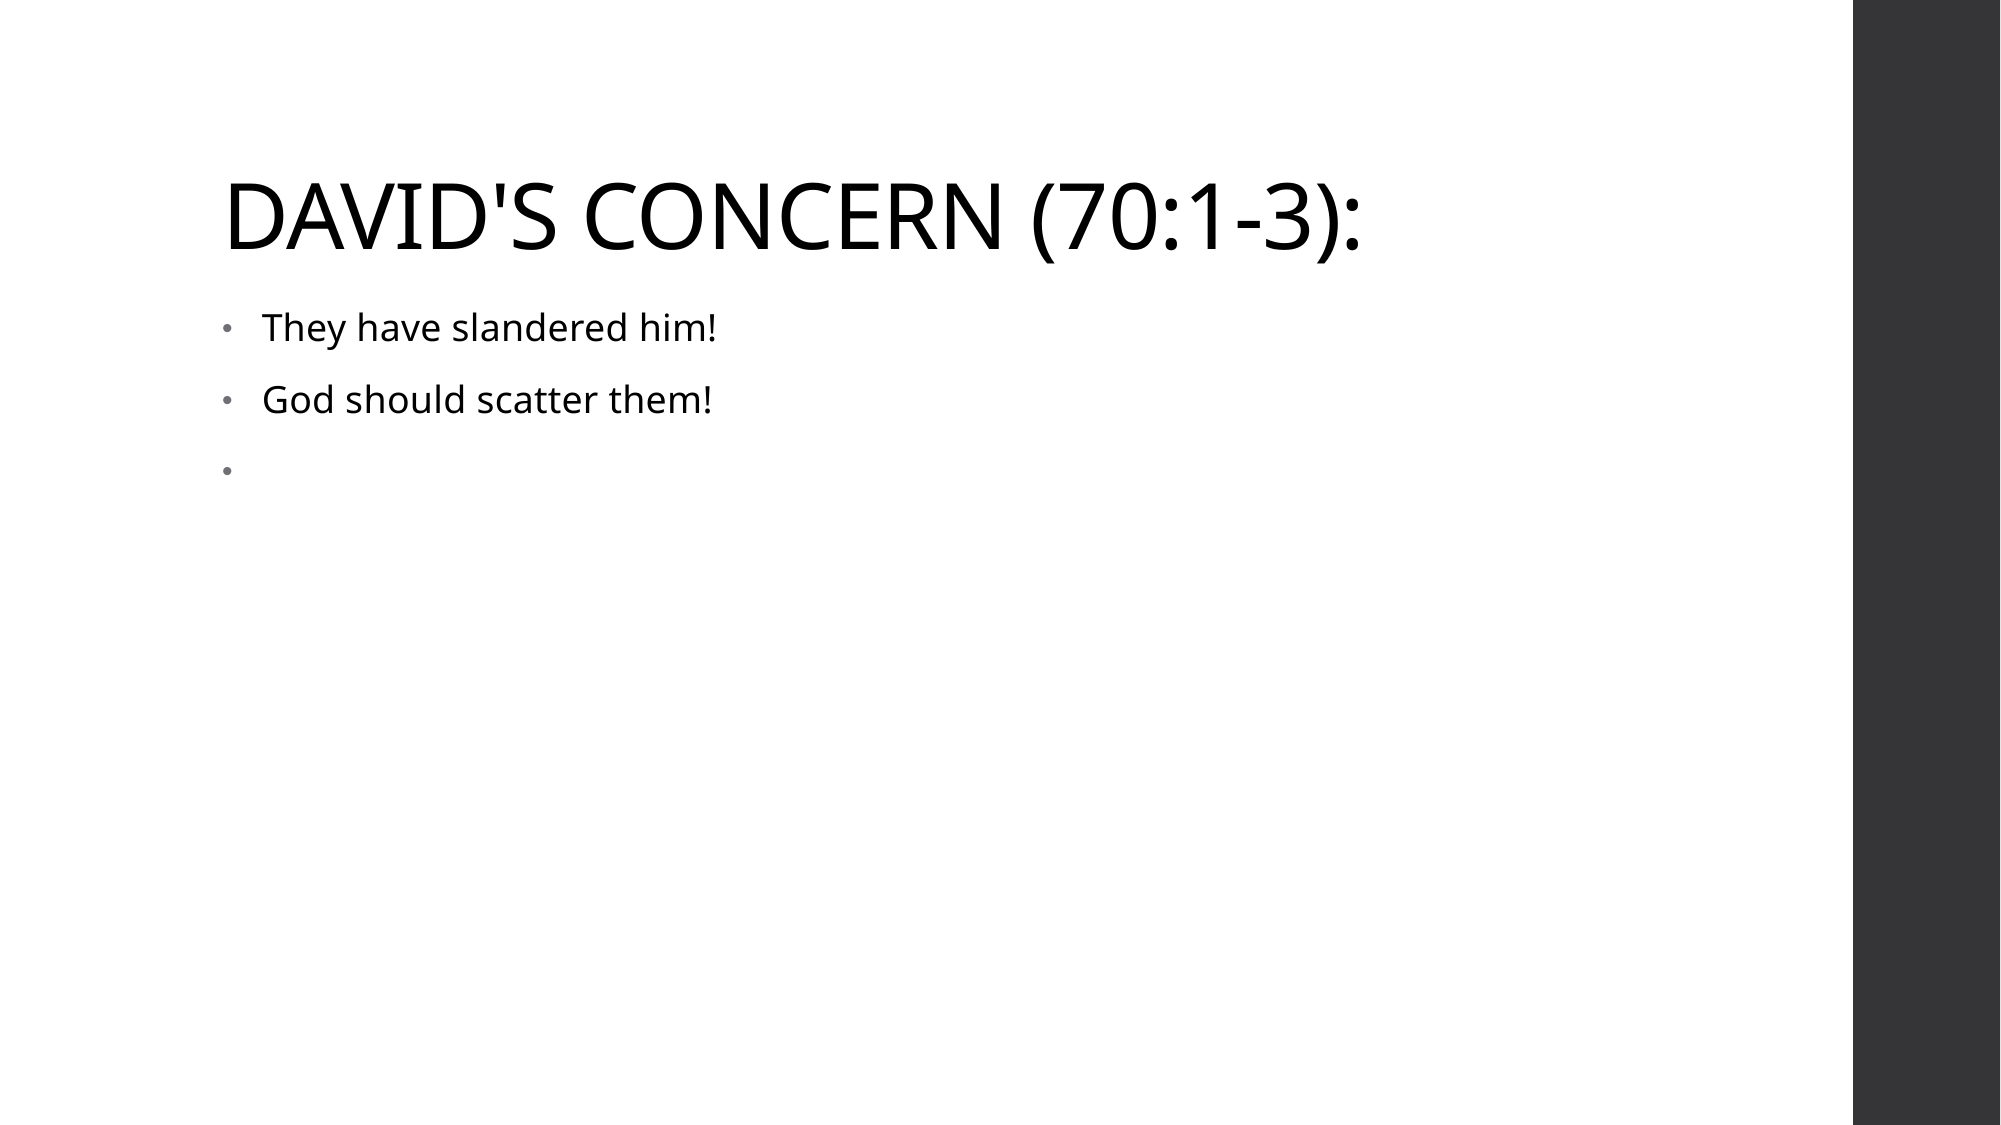

# DAVID'S CONCERN (70:1-3):
 They have slandered him!
 God should scatter them!